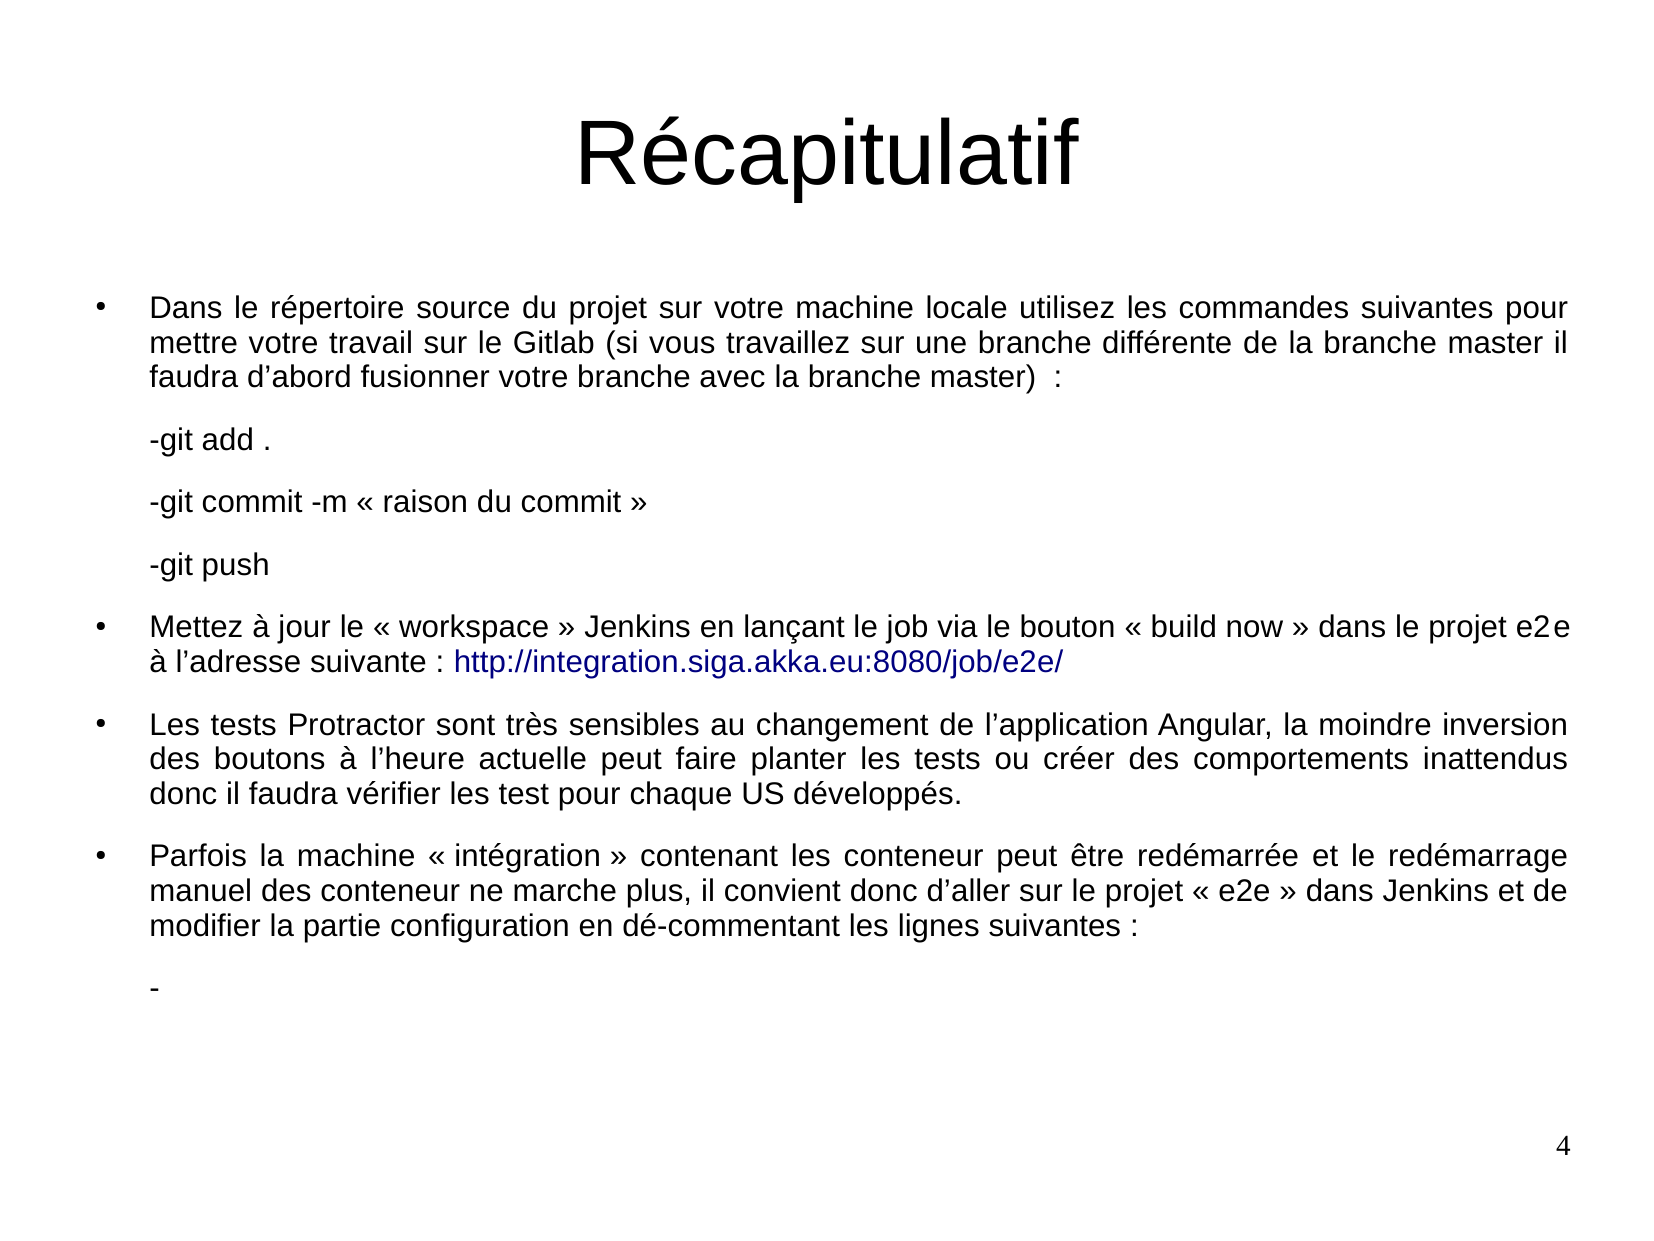

# Récapitulatif
Dans le répertoire source du projet sur votre machine locale utilisez les commandes suivantes pour mettre votre travail sur le Gitlab (si vous travaillez sur une branche différente de la branche master il faudra d’abord fusionner votre branche avec la branche master)  :
-git add .
-git commit -m « raison du commit »
-git push
Mettez à jour le « workspace » Jenkins en lançant le job via le bouton « build now » dans le projet e2e à l’adresse suivante : http://integration.siga.akka.eu:8080/job/e2e/
Les tests Protractor sont très sensibles au changement de l’application Angular, la moindre inversion des boutons à l’heure actuelle peut faire planter les tests ou créer des comportements inattendus donc il faudra vérifier les test pour chaque US développés.
Parfois la machine « intégration » contenant les conteneur peut être redémarrée et le redémarrage manuel des conteneur ne marche plus, il convient donc d’aller sur le projet « e2e » dans Jenkins et de modifier la partie configuration en dé-commentant les lignes suivantes :
-
4